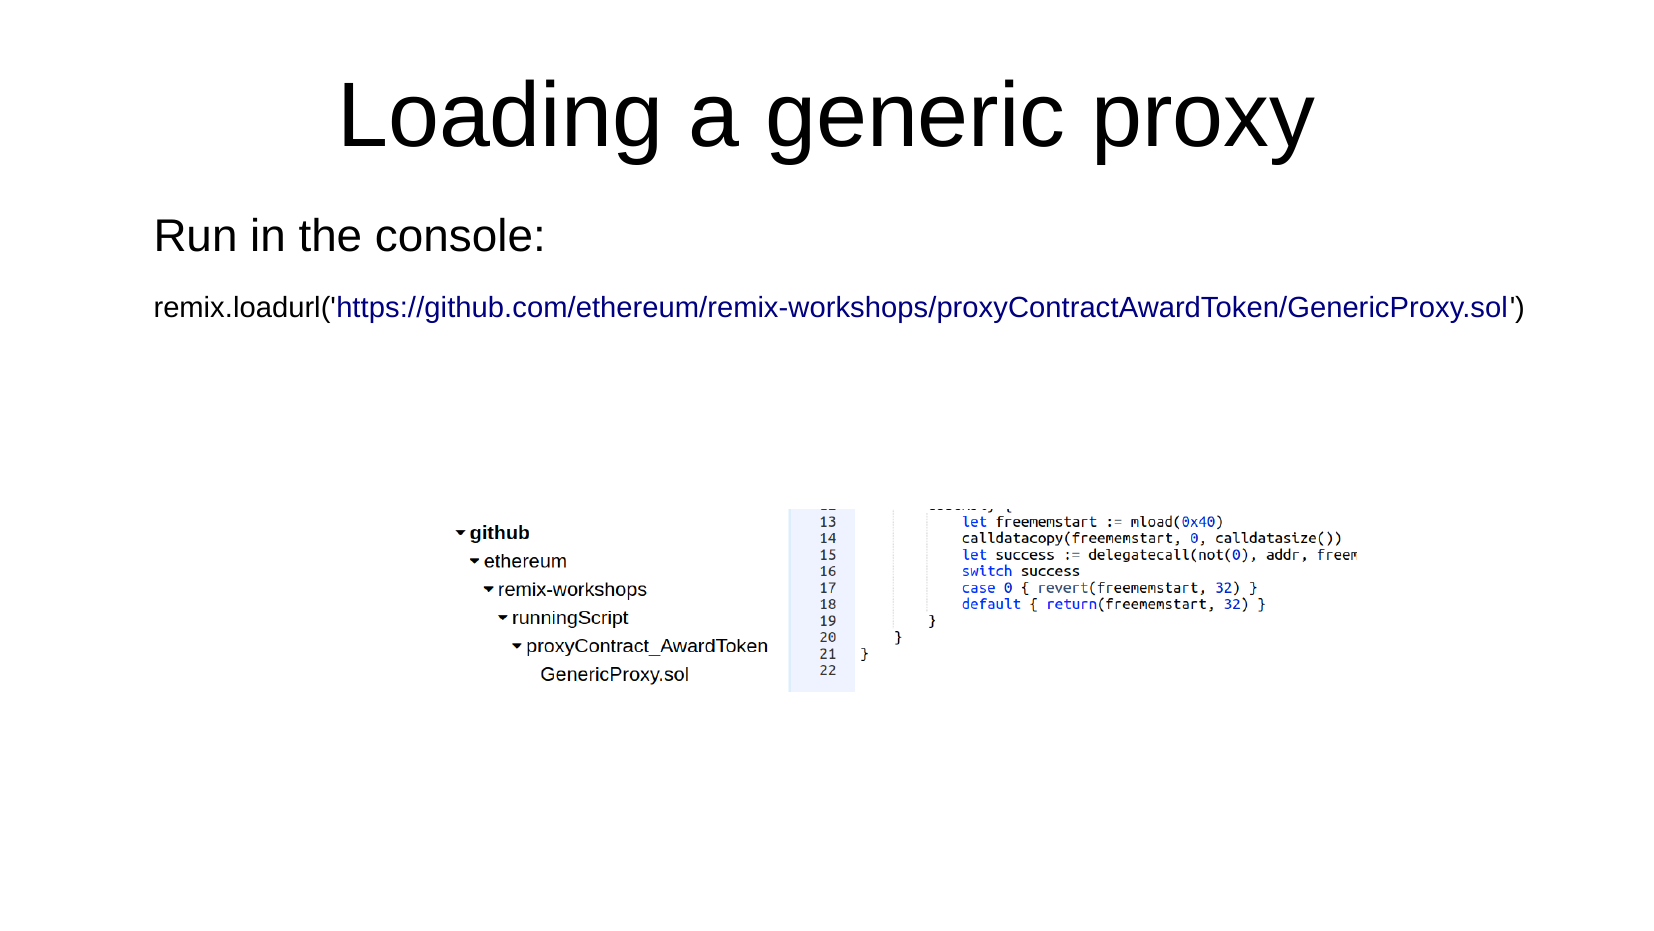

# Loading a generic proxy
Run in the console:
remix.loadurl('https://github.com/ethereum/remix-workshops/proxyContractAwardToken/GenericProxy.sol')